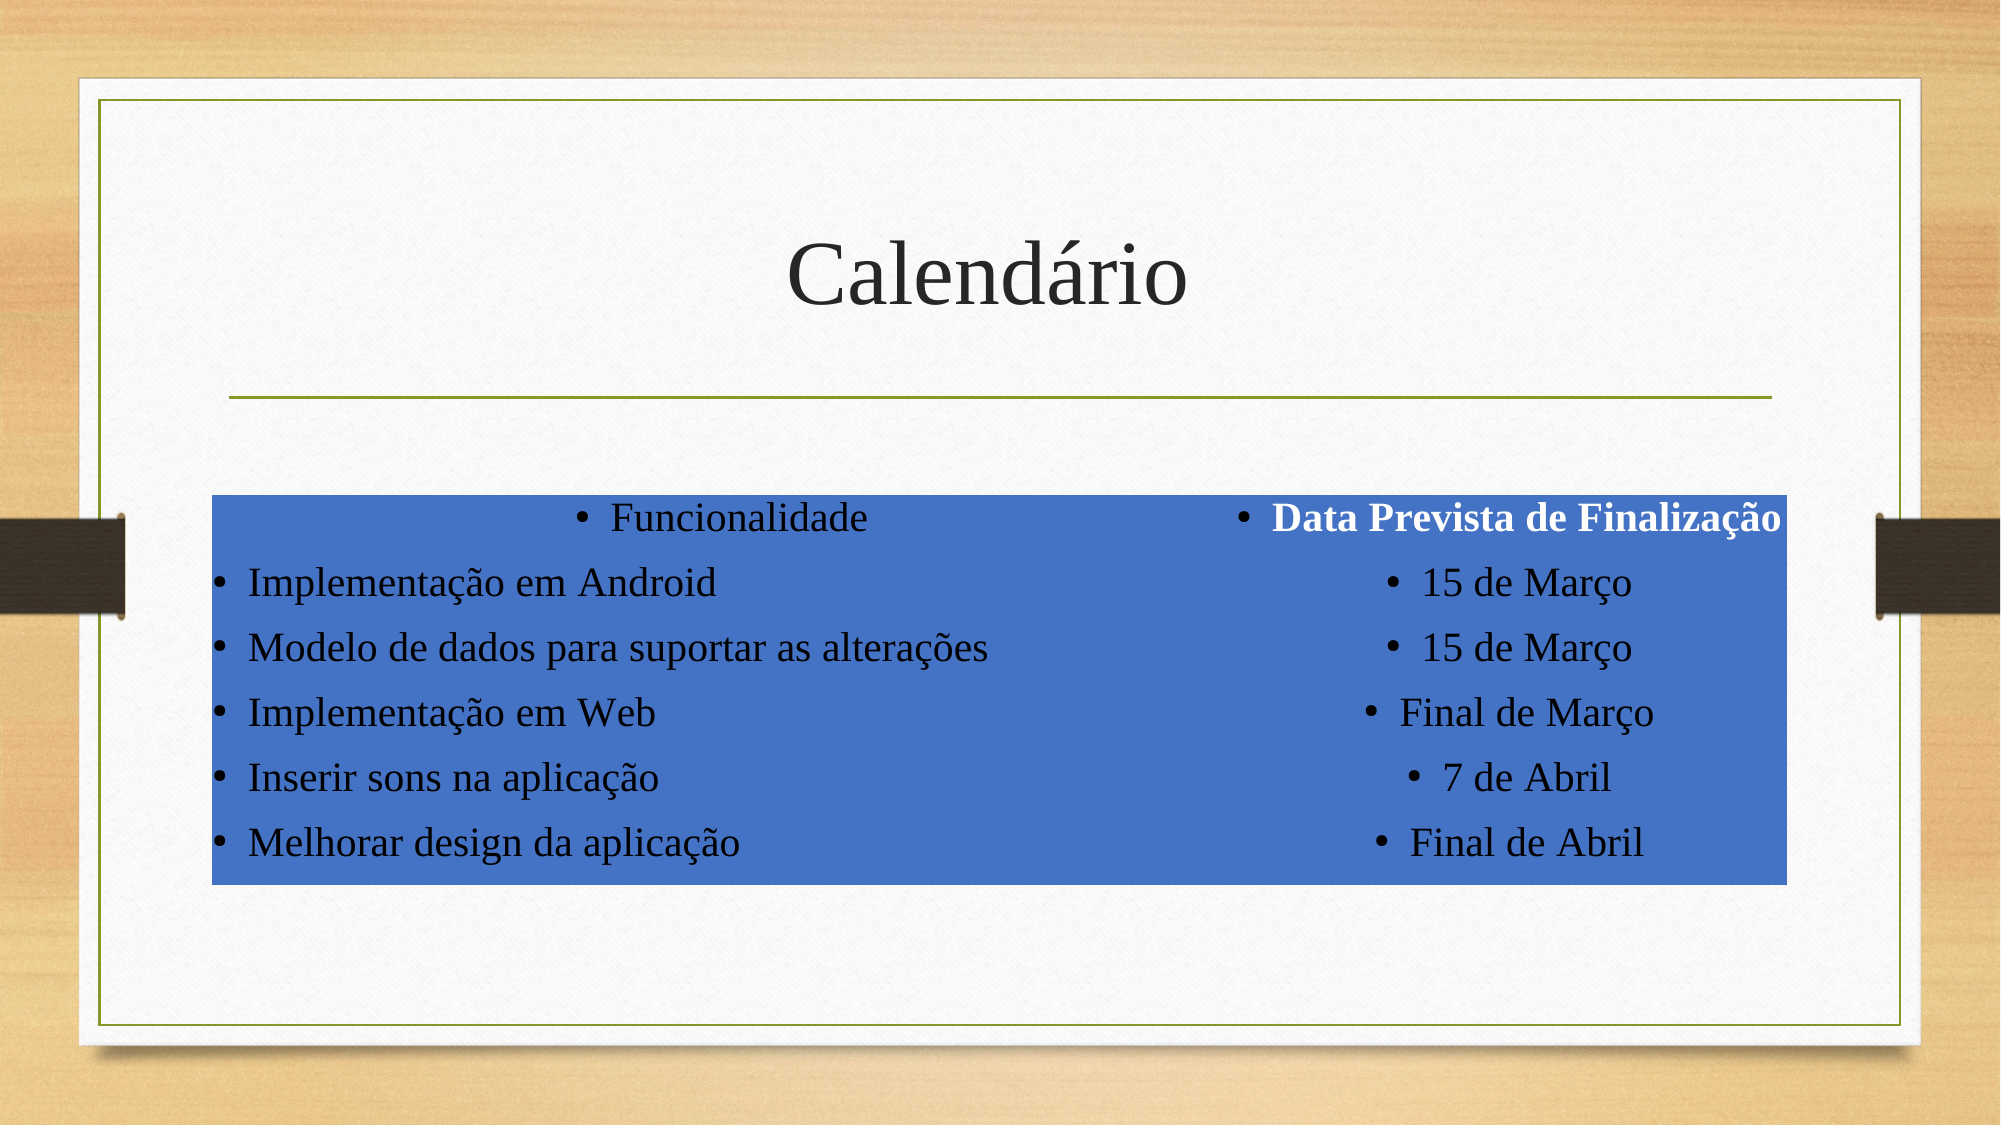

# Calendário
| Funcionalidade | Data Prevista de Finalização |
| --- | --- |
| Implementação em Android | 15 de Março |
| Modelo de dados para suportar as alterações | 15 de Março |
| Implementação em Web | Final de Março |
| Inserir sons na aplicação | 7 de Abril |
| Melhorar design da aplicação | Final de Abril |